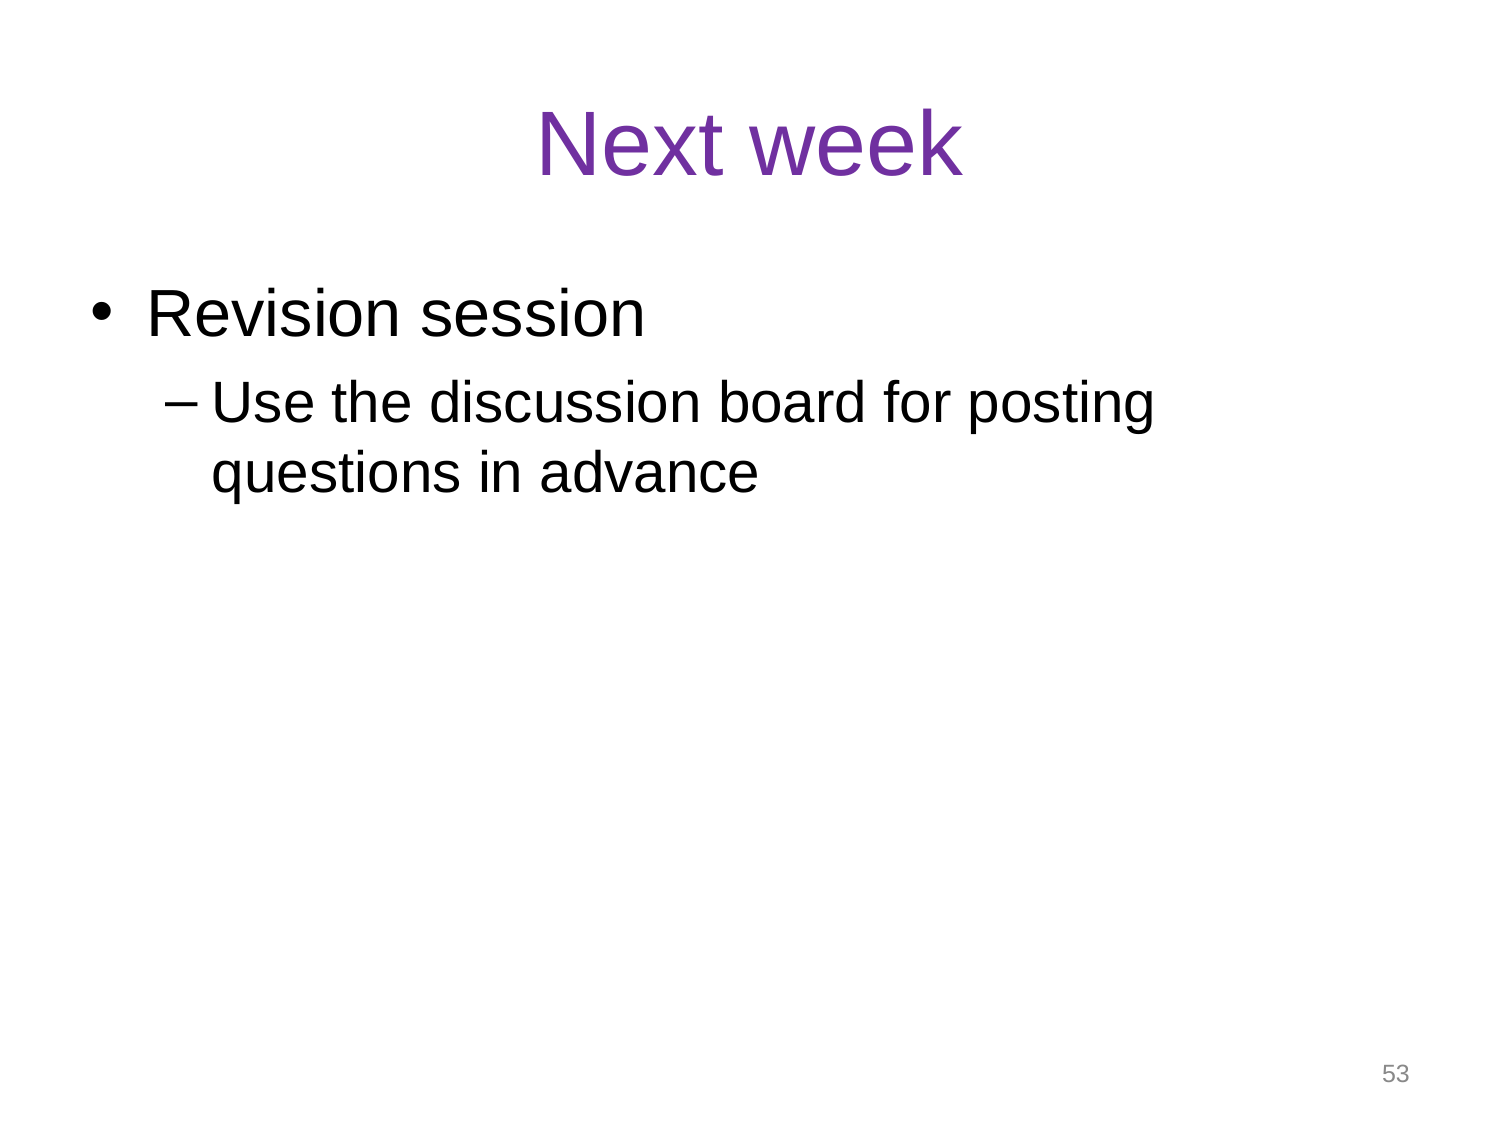

# Next week
Revision session
Use the discussion board for posting questions in advance